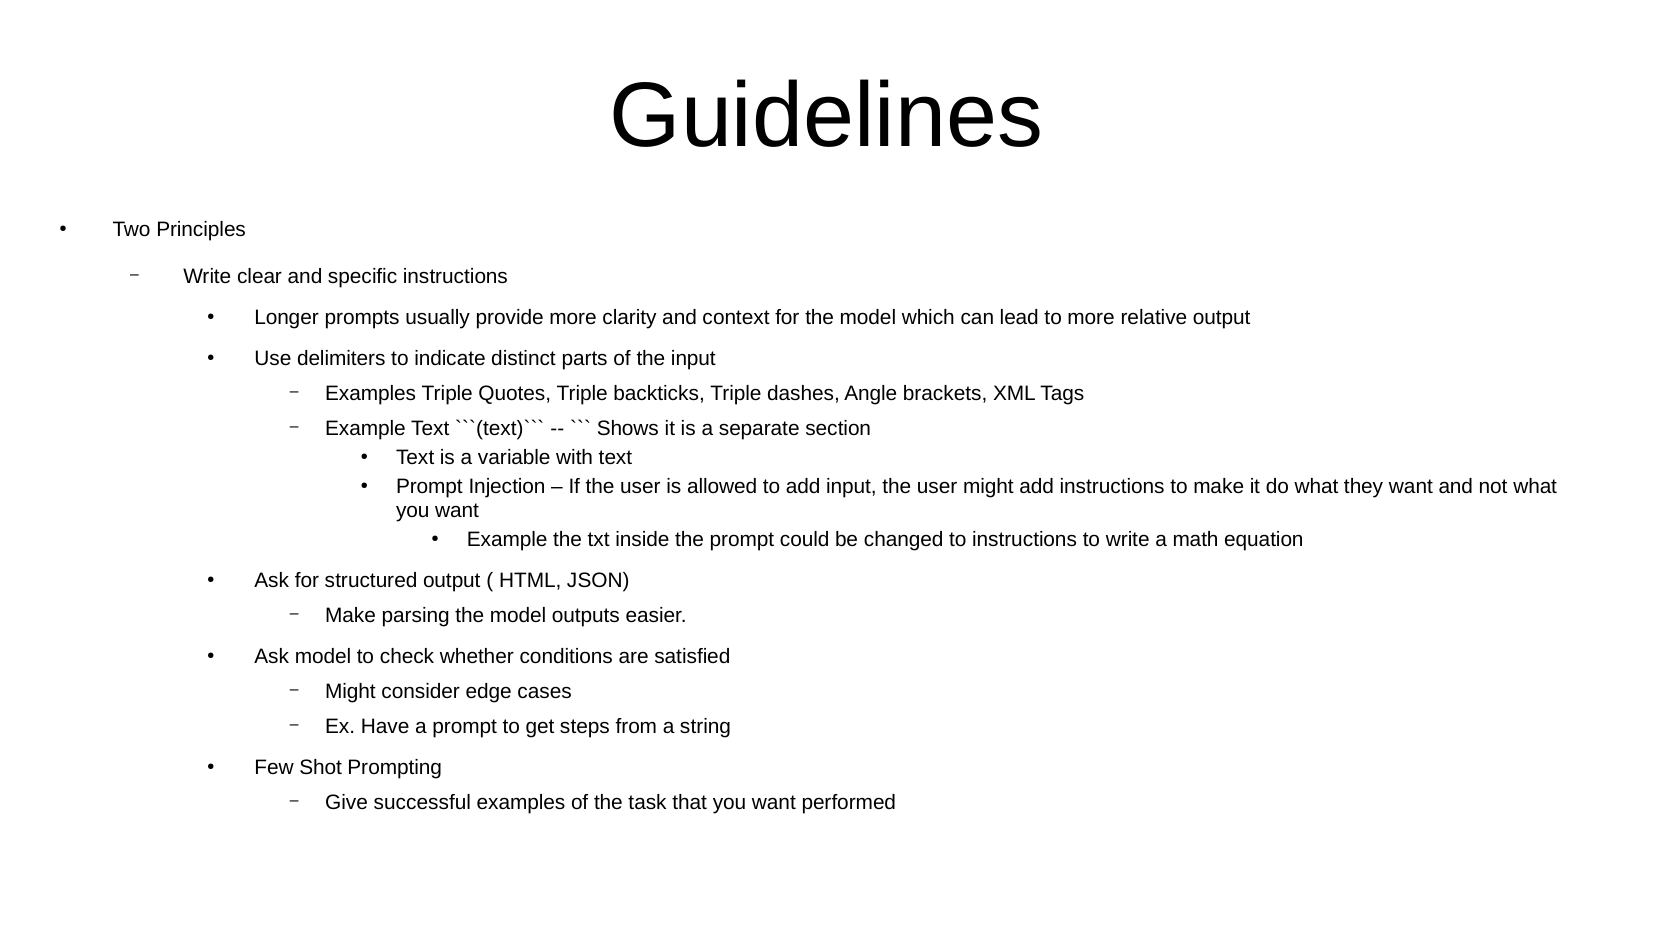

# Guidelines
Two Principles
Write clear and specific instructions
Longer prompts usually provide more clarity and context for the model which can lead to more relative output
Use delimiters to indicate distinct parts of the input
Examples Triple Quotes, Triple backticks, Triple dashes, Angle brackets, XML Tags
Example Text ```(text)``` -- ``` Shows it is a separate section
Text is a variable with text
Prompt Injection – If the user is allowed to add input, the user might add instructions to make it do what they want and not what you want
Example the txt inside the prompt could be changed to instructions to write a math equation
Ask for structured output ( HTML, JSON)
Make parsing the model outputs easier.
Ask model to check whether conditions are satisfied
Might consider edge cases
Ex. Have a prompt to get steps from a string
Few Shot Prompting
Give successful examples of the task that you want performed